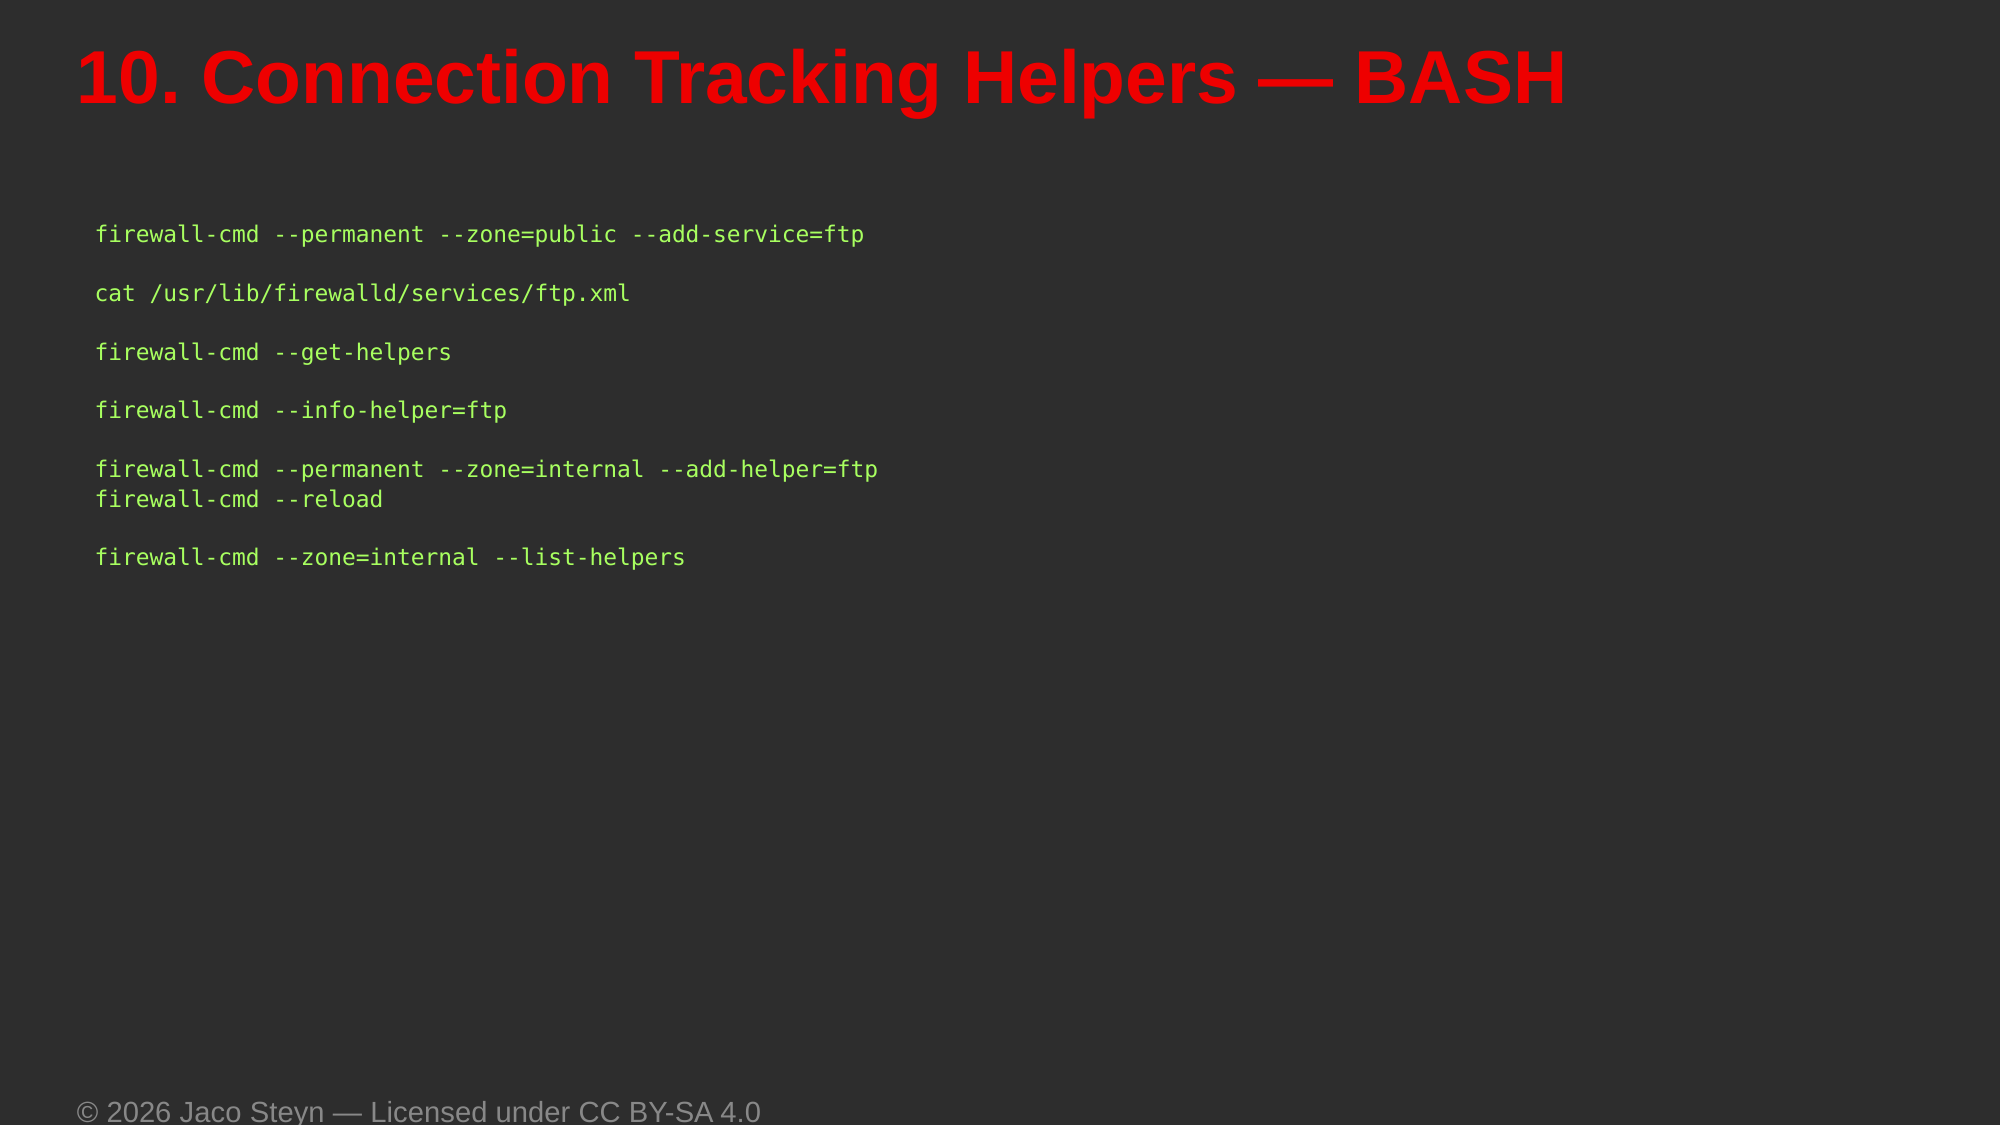

10. Connection Tracking Helpers — BASH
firewall-cmd --permanent --zone=public --add-service=ftp
cat /usr/lib/firewalld/services/ftp.xml
firewall-cmd --get-helpers
firewall-cmd --info-helper=ftp
firewall-cmd --permanent --zone=internal --add-helper=ftp
firewall-cmd --reload
firewall-cmd --zone=internal --list-helpers
© 2026 Jaco Steyn — Licensed under CC BY-SA 4.0